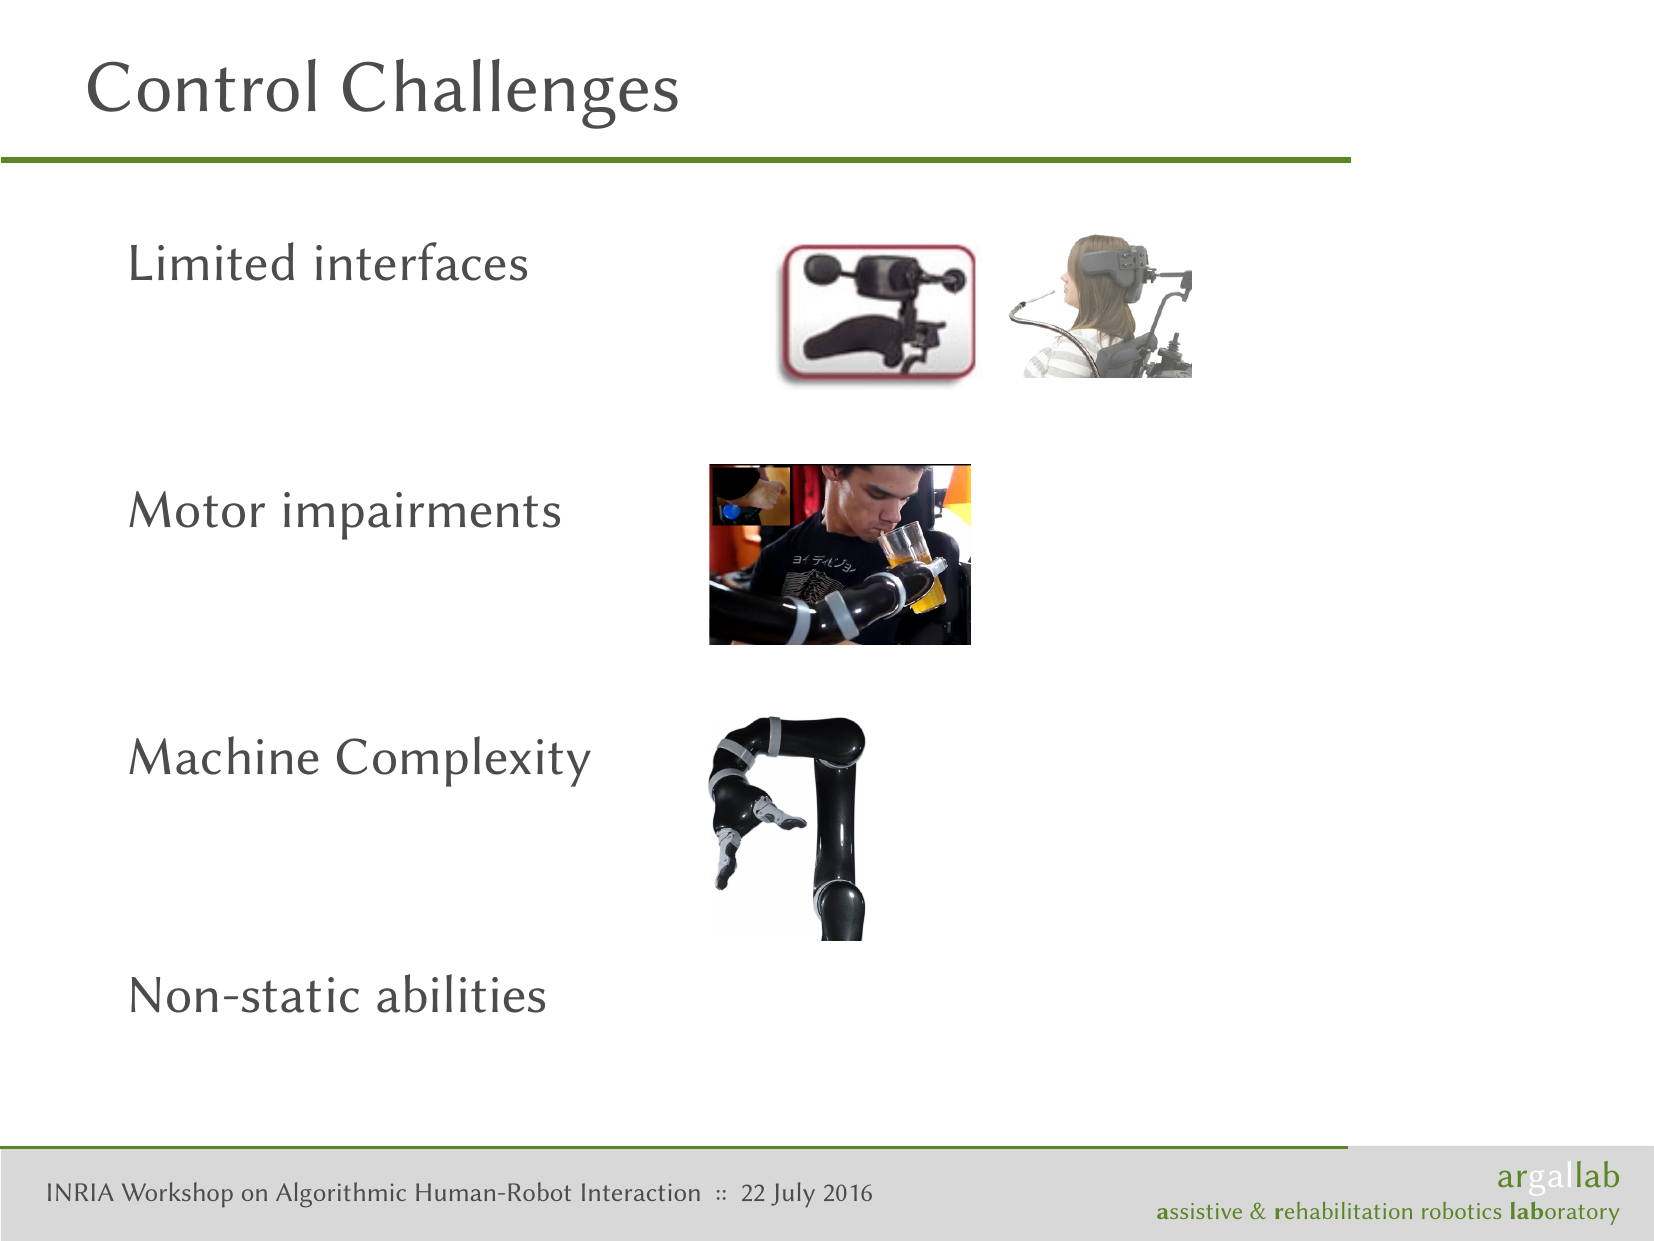

Control Challenges
Limited interfaces
Motor impairments
Machine Complexity
Non-static abilities